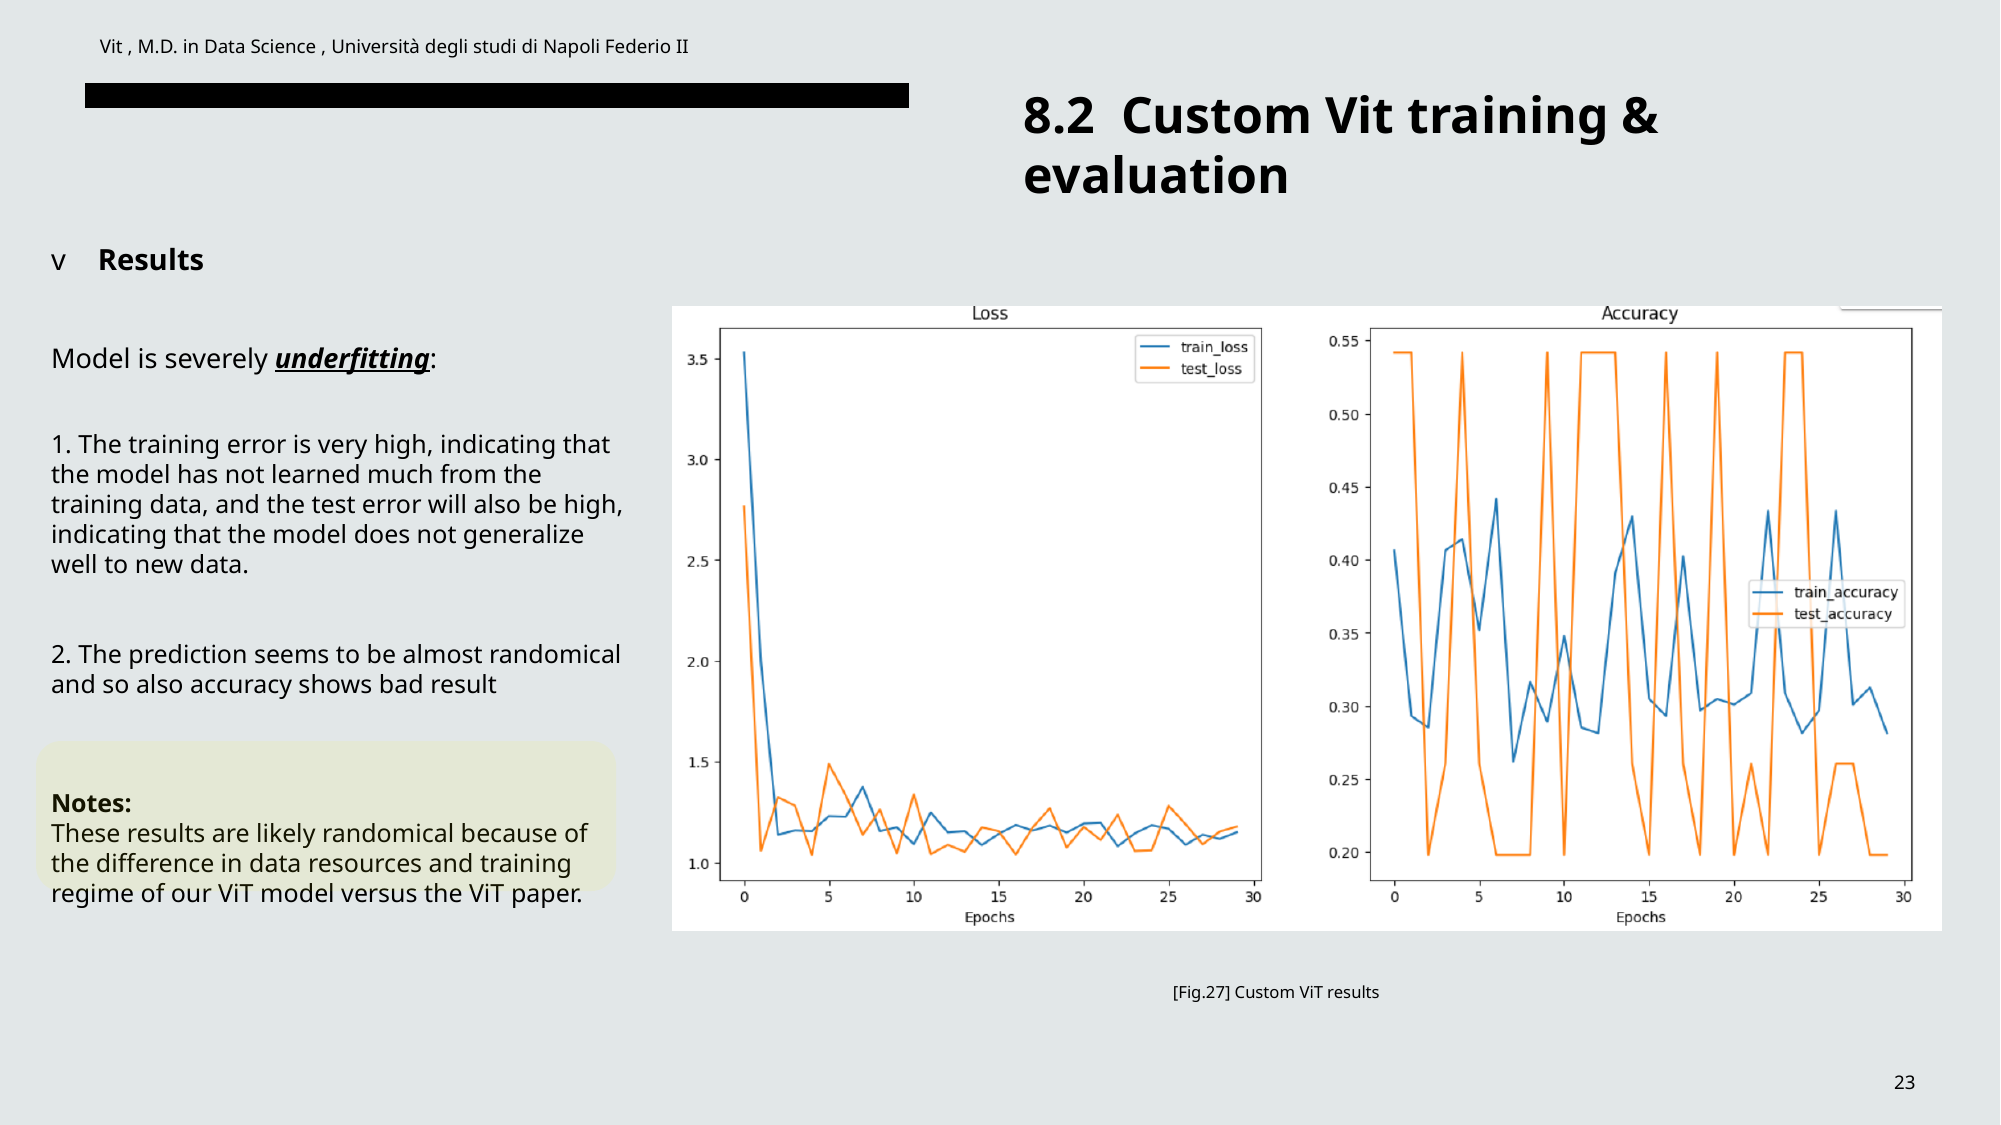

Vit , M.D. in Data Science , Università degli studi di Napoli Federio II
8.2 Custom Vit training & evaluation
Results
Model is severely underfitting:
1. The training error is very high, indicating that the model has not learned much from the training data, and the test error will also be high, indicating that the model does not generalize well to new data.
2. The prediction seems to be almost randomical and so also accuracy shows bad result
Notes:
These results are likely randomical because of the difference in data resources and training regime of our ViT model versus the ViT paper.
[Fig.27] Custom ViT results